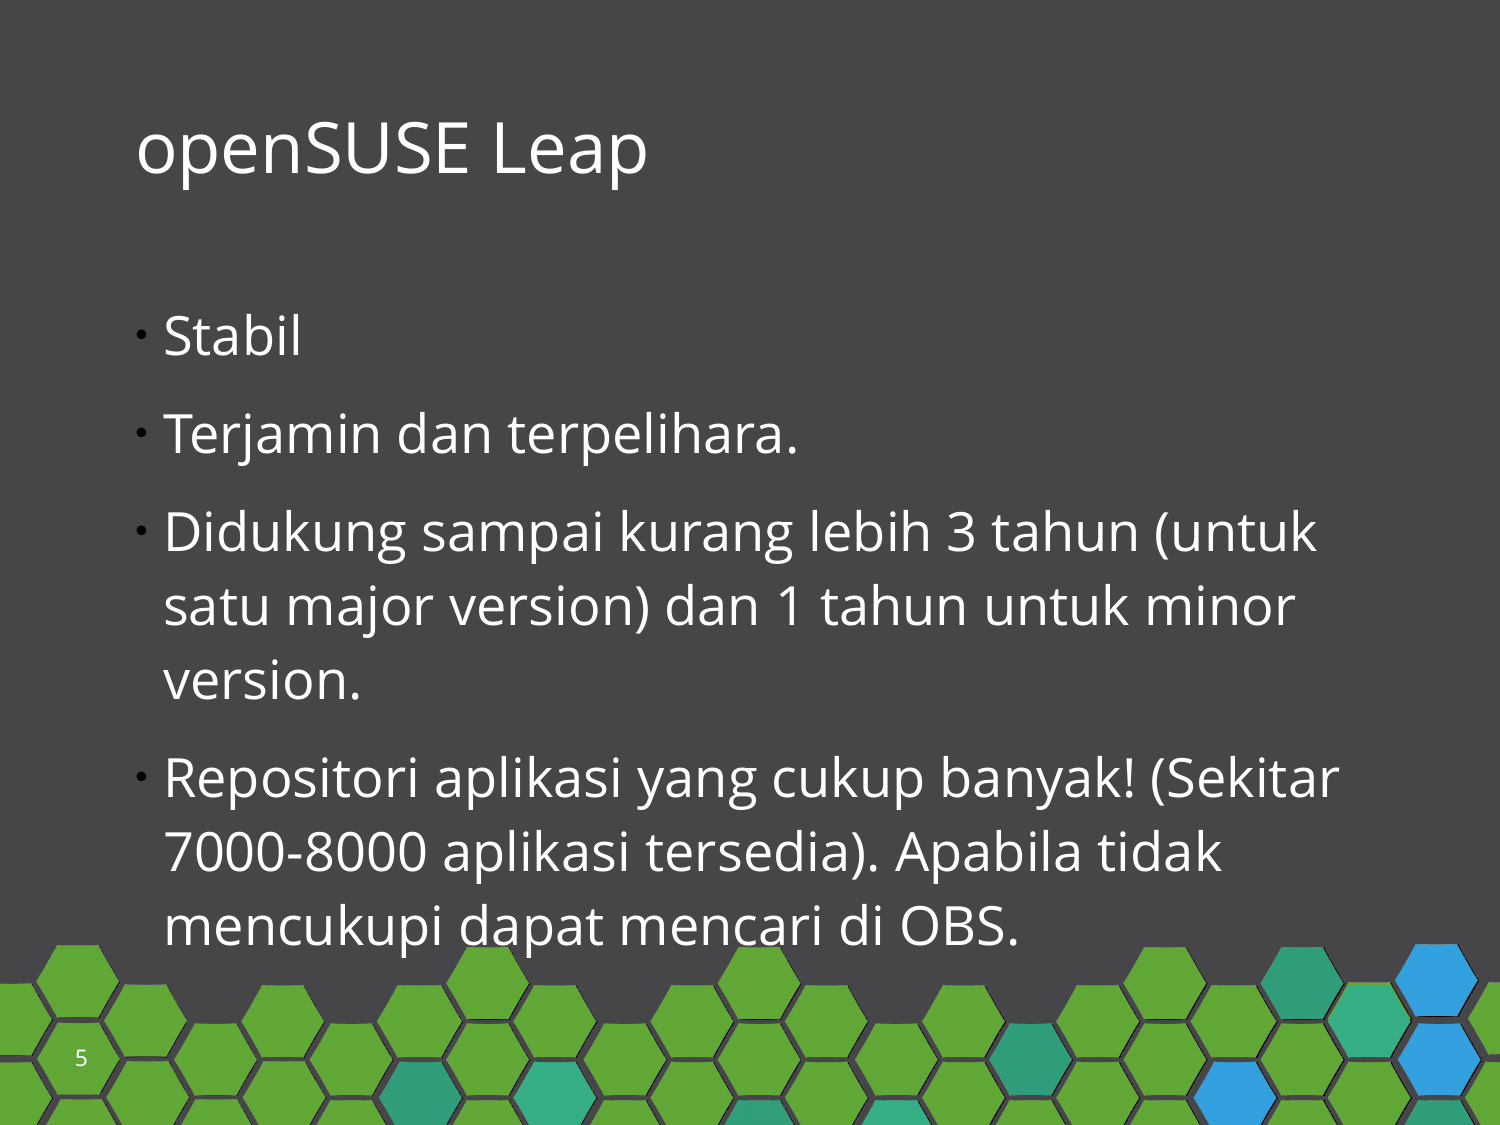

# openSUSE Leap
Stabil
Terjamin dan terpelihara.
Didukung sampai kurang lebih 3 tahun (untuk satu major version) dan 1 tahun untuk minor version.
Repositori aplikasi yang cukup banyak! (Sekitar 7000-8000 aplikasi tersedia). Apabila tidak mencukupi dapat mencari di OBS.